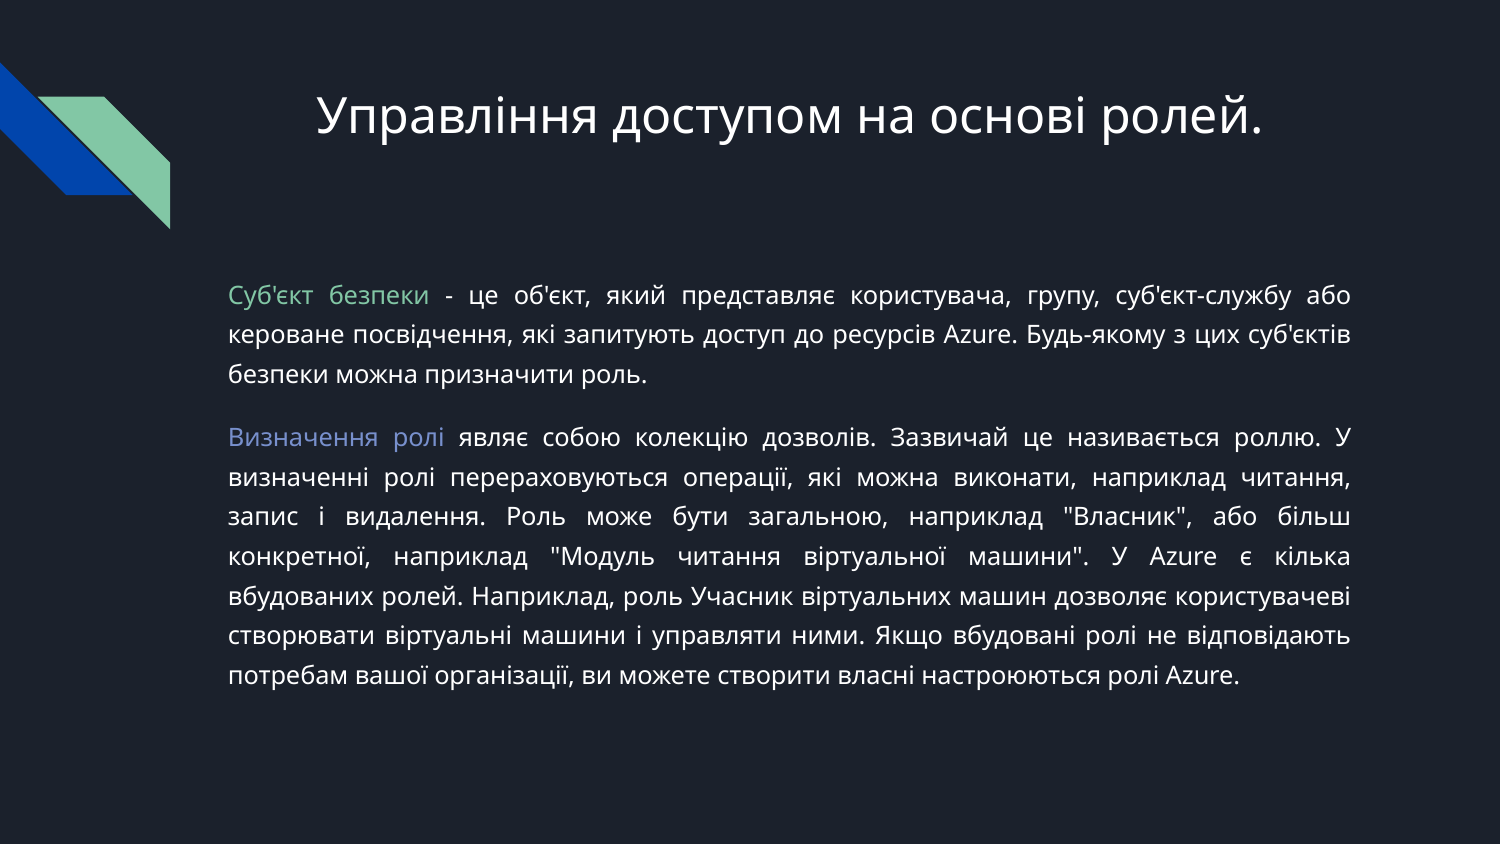

# Управління доступом на основі ролей.
Суб'єкт безпеки - це об'єкт, який представляє користувача, групу, суб'єкт-службу або кероване посвідчення, які запитують доступ до ресурсів Azure. Будь-якому з цих суб'єктів безпеки можна призначити роль.
Визначення ролі являє собою колекцію дозволів. Зазвичай це називається роллю. У визначенні ролі перераховуються операції, які можна виконати, наприклад читання, запис і видалення. Роль може бути загальною, наприклад "Власник", або більш конкретної, наприклад "Модуль читання віртуальної машини". У Azure є кілька вбудованих ролей. Наприклад, роль Учасник віртуальних машин дозволяє користувачеві створювати віртуальні машини і управляти ними. Якщо вбудовані ролі не відповідають потребам вашої організації, ви можете створити власні настроюються ролі Azure.